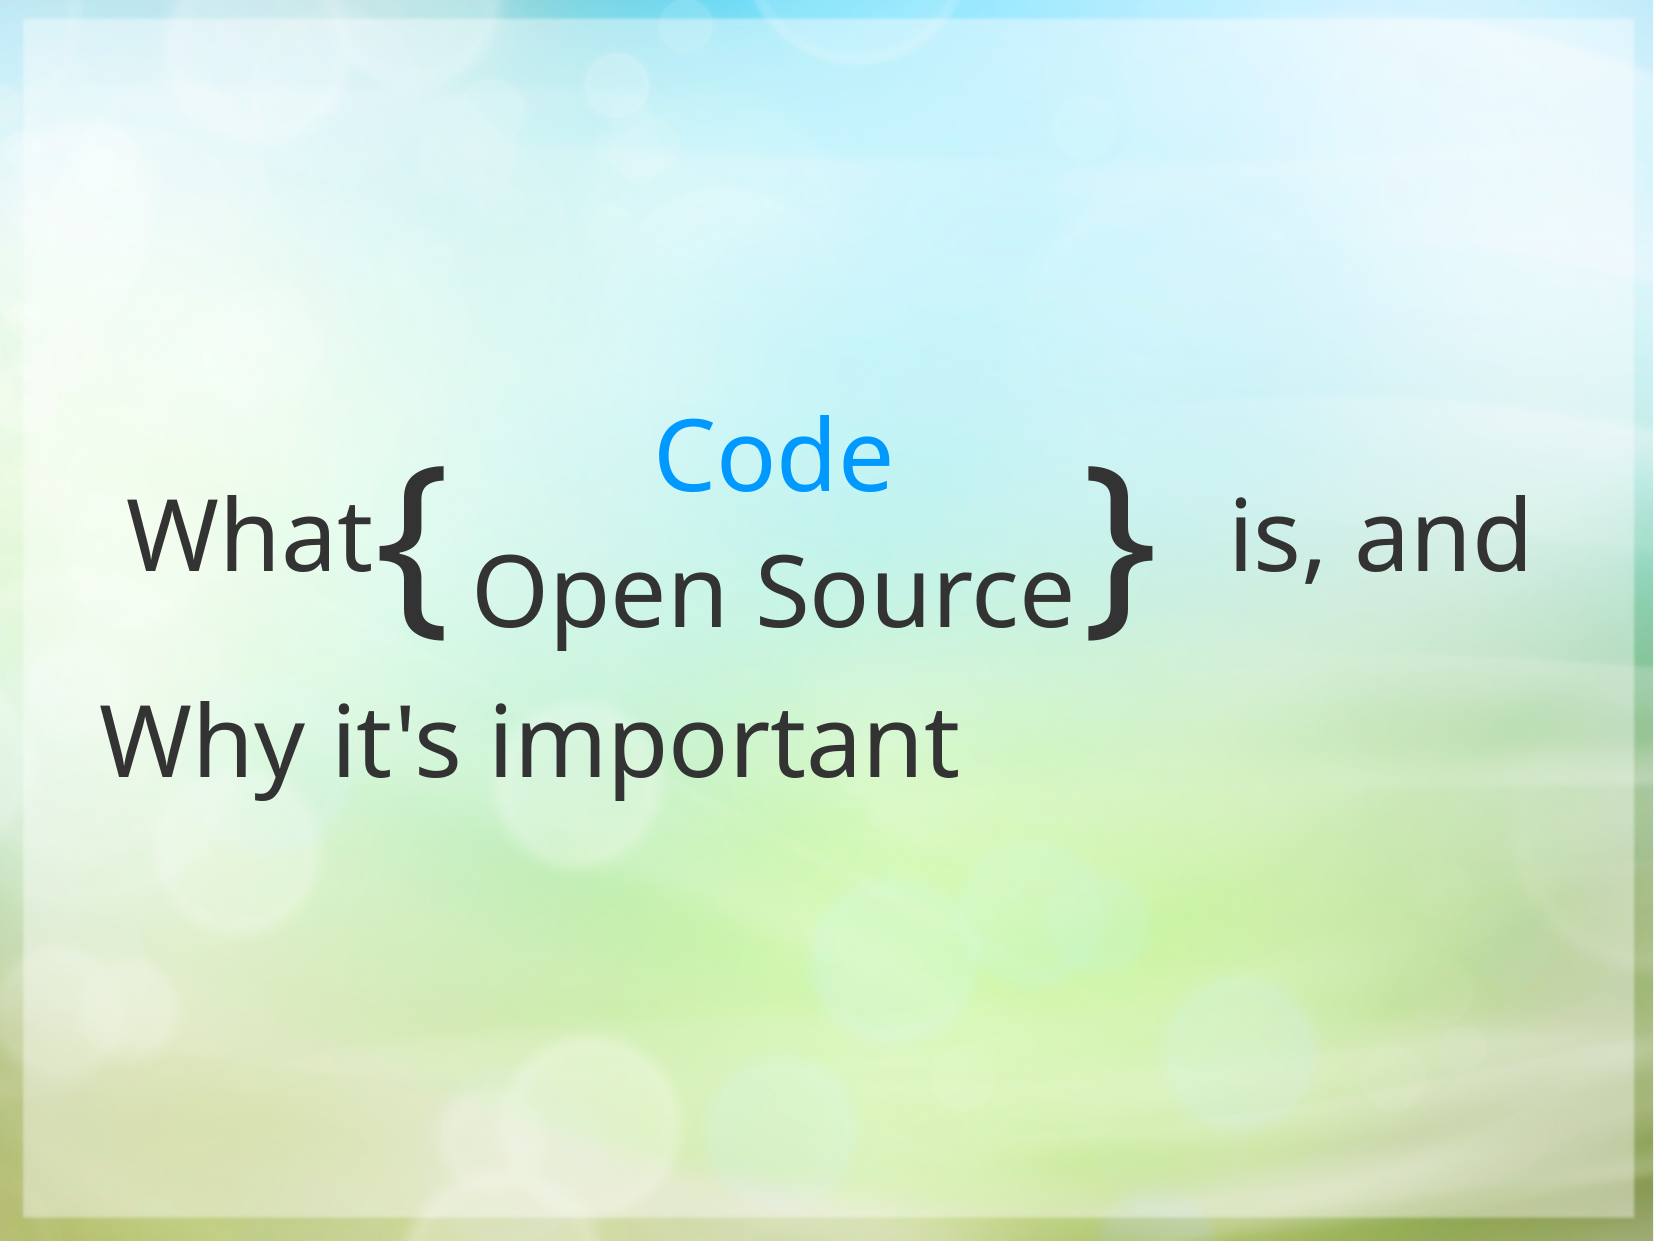

Code
Open Source
{
}
is, and
# What
Why it's important